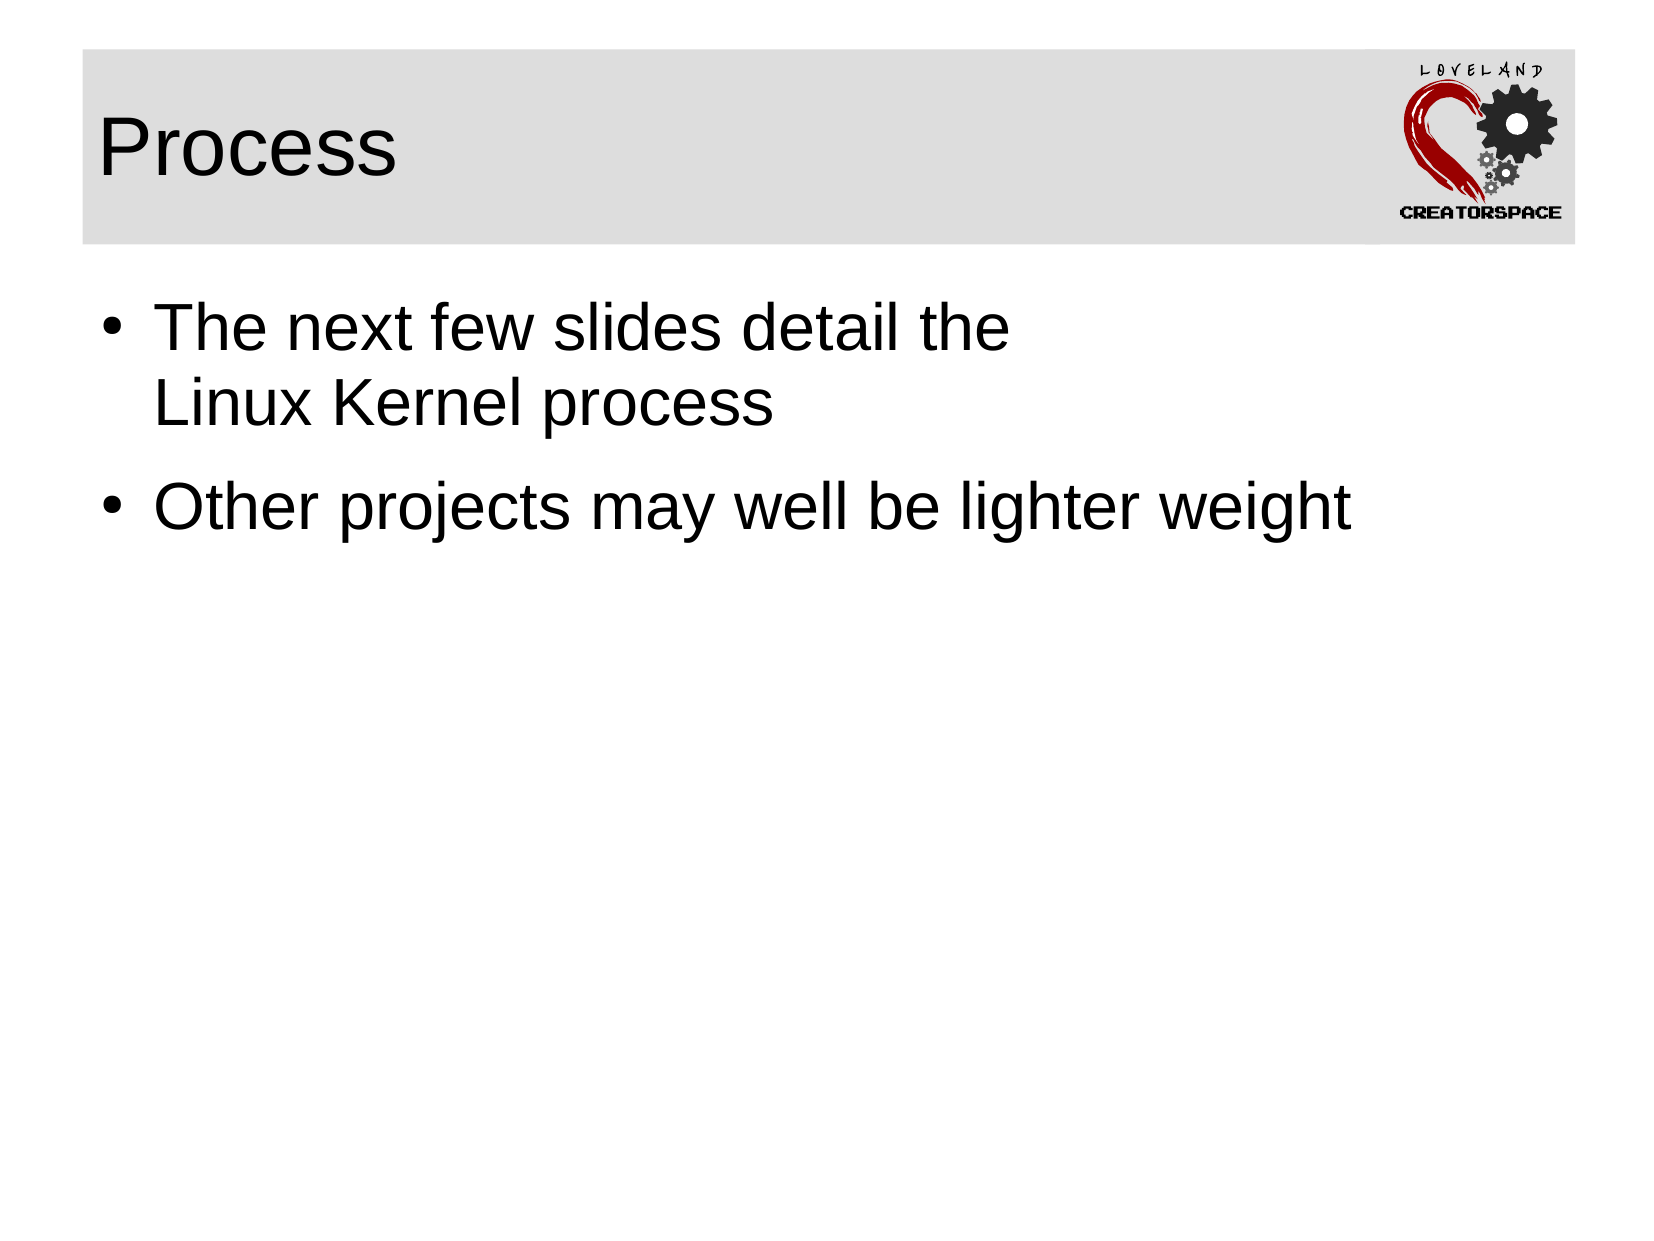

# Process
The next few slides detail the
Linux Kernel process
Other projects may well be lighter weight